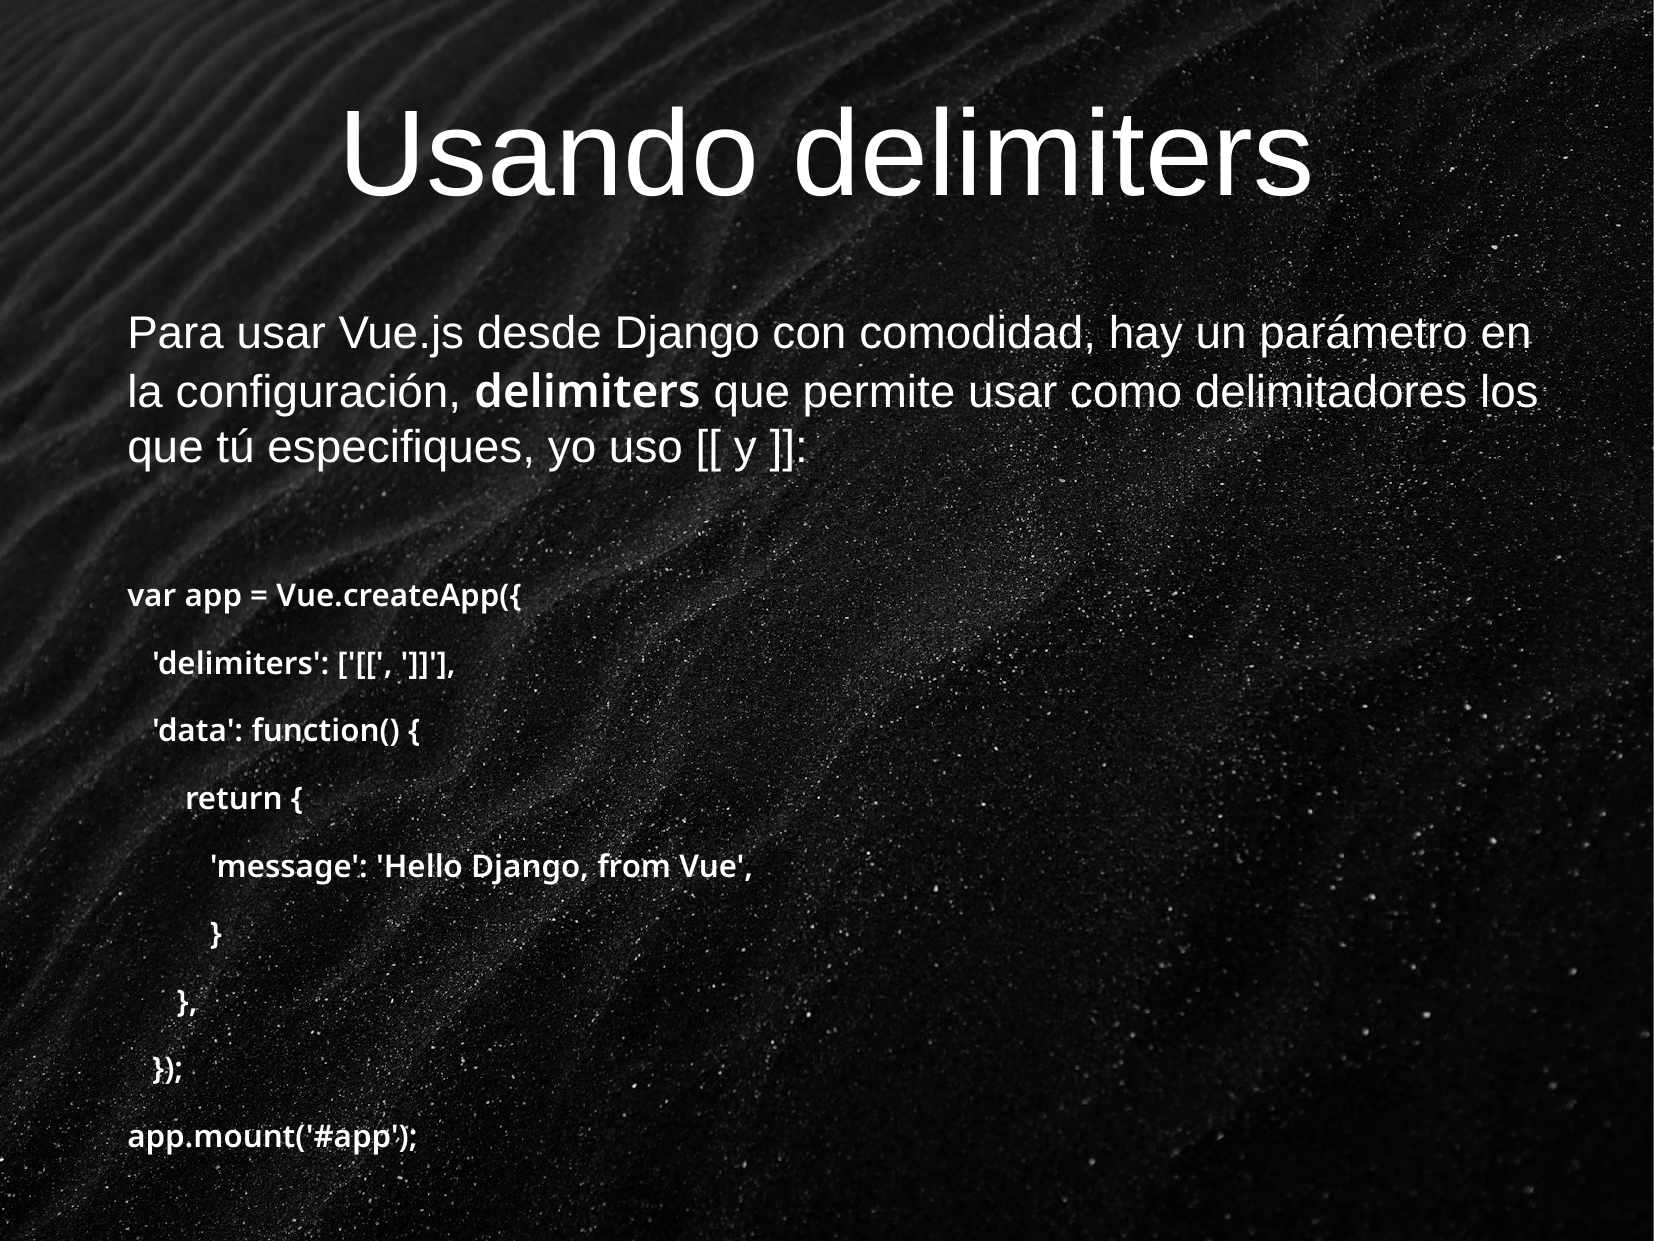

# Usando delimiters
Para usar Vue.js desde Django con comodidad, hay un parámetro en la configuración, delimiters que permite usar como delimitadores los que tú especifiques, yo uso [[ y ]]:
var app = Vue.createApp({
 'delimiters': ['[[', ']]'],
 'data': function() {
 return {
 'message': 'Hello Django, from Vue',
 }
 },
 });
app.mount('#app');